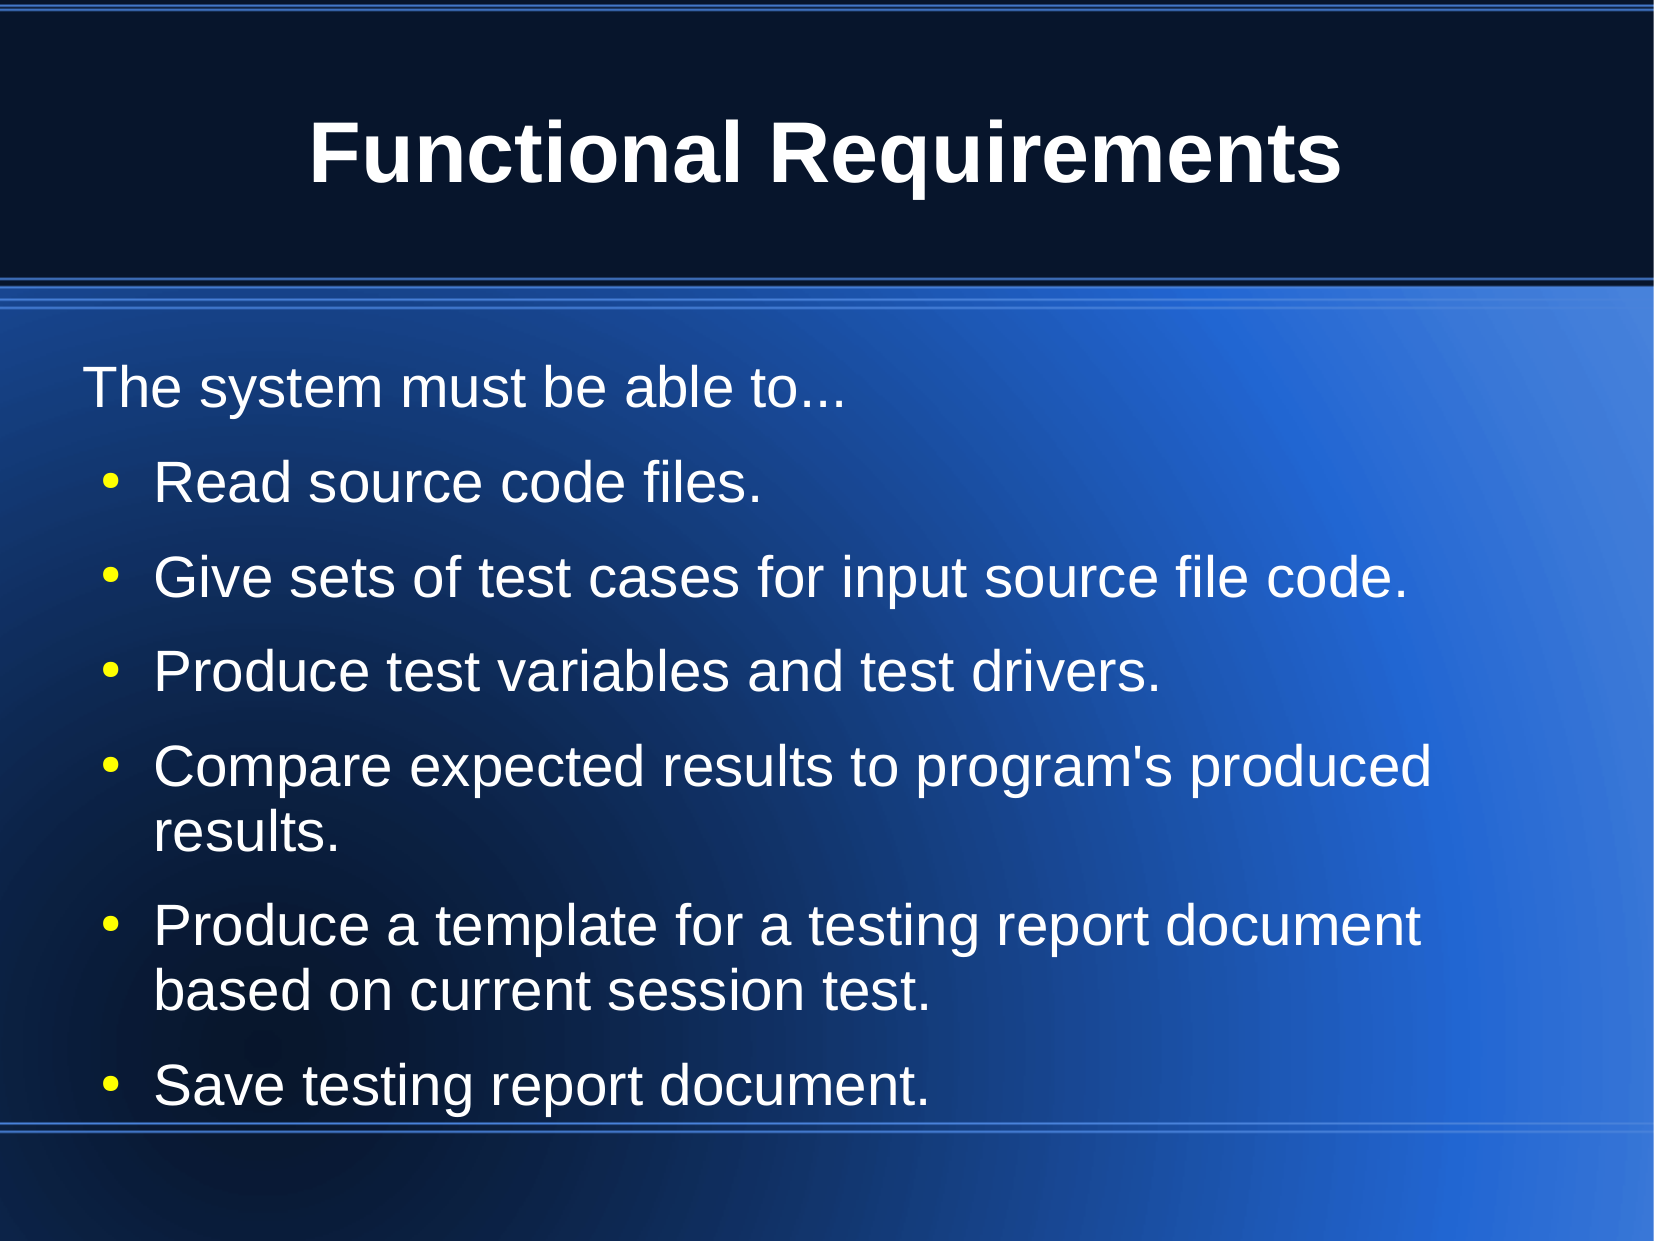

# Functional Requirements
The system must be able to...
Read source code files.
Give sets of test cases for input source file code.
Produce test variables and test drivers.
Compare expected results to program's produced results.
Produce a template for a testing report document based on current session test.
Save testing report document.